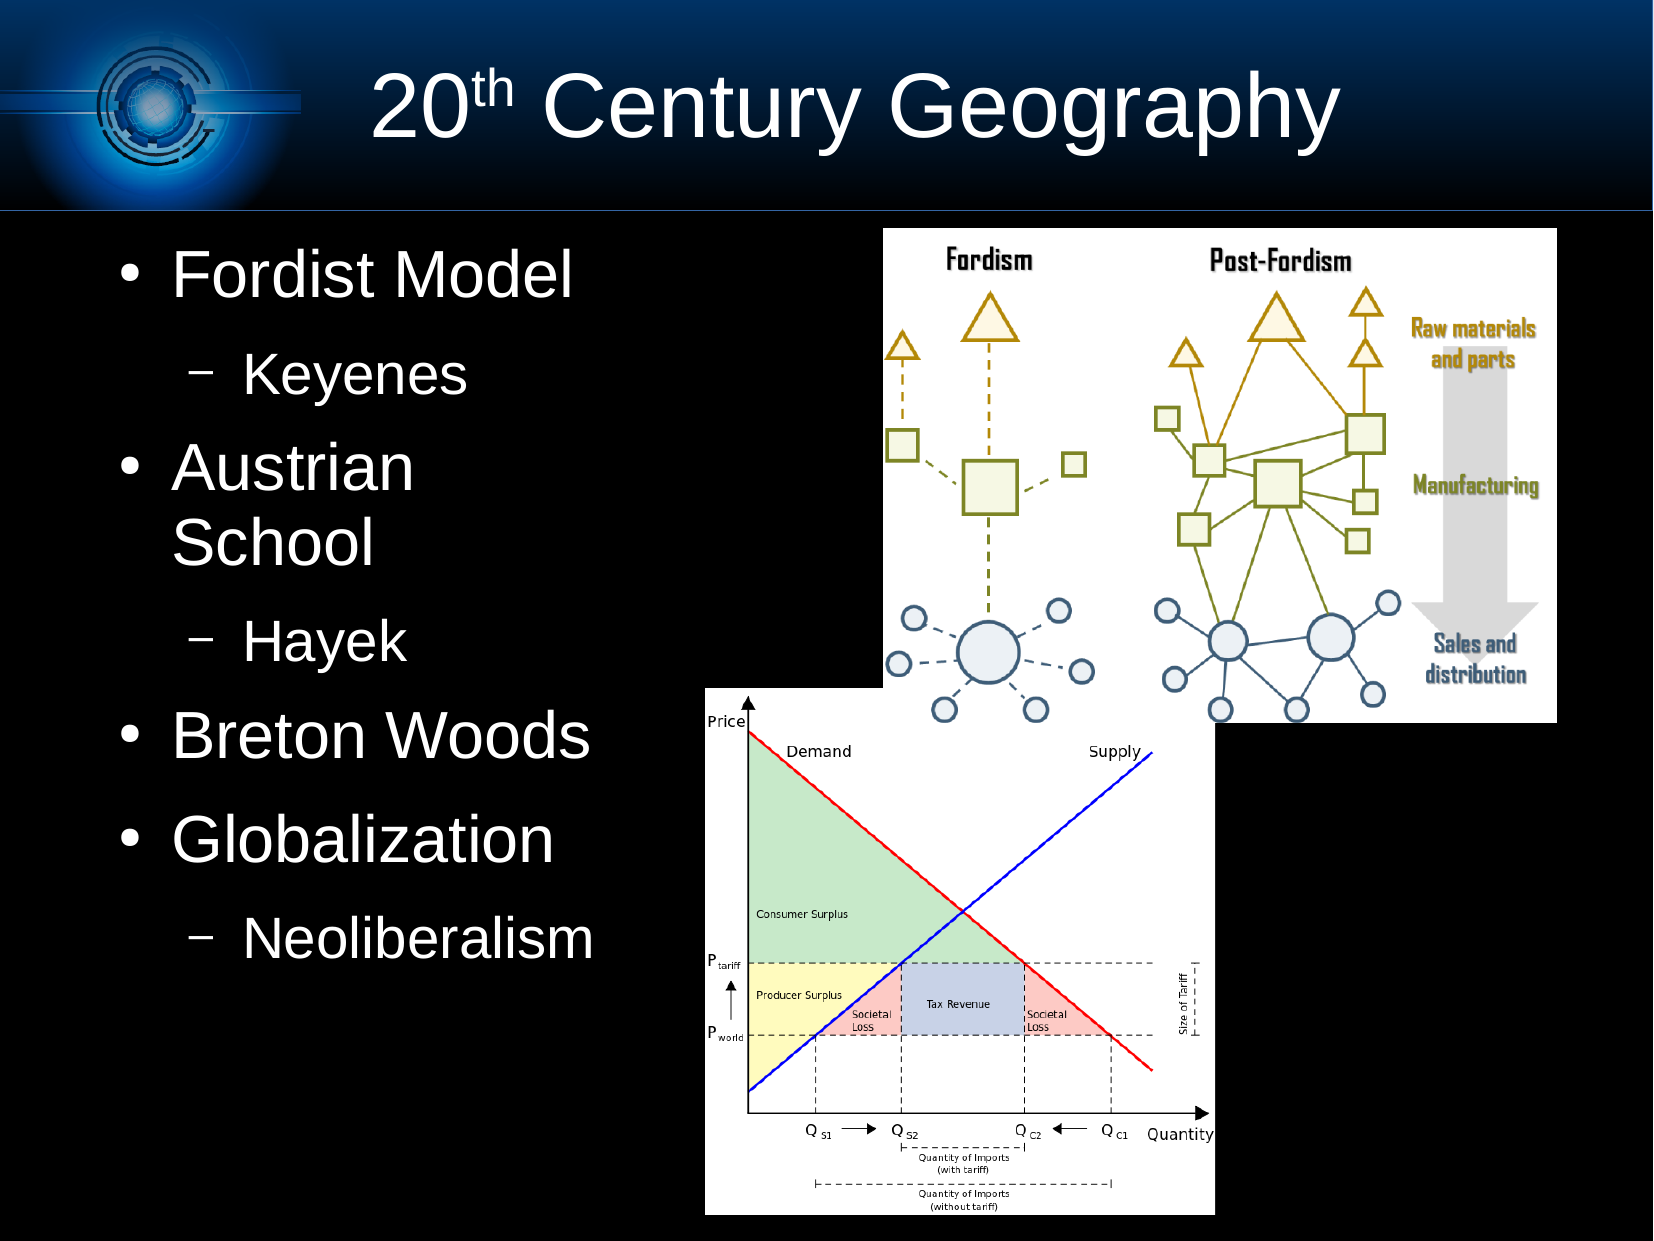

# 20th Century Geography
Fordist Model
Keyenes
Austrian School
Hayek
Breton Woods
Globalization
Neoliberalism